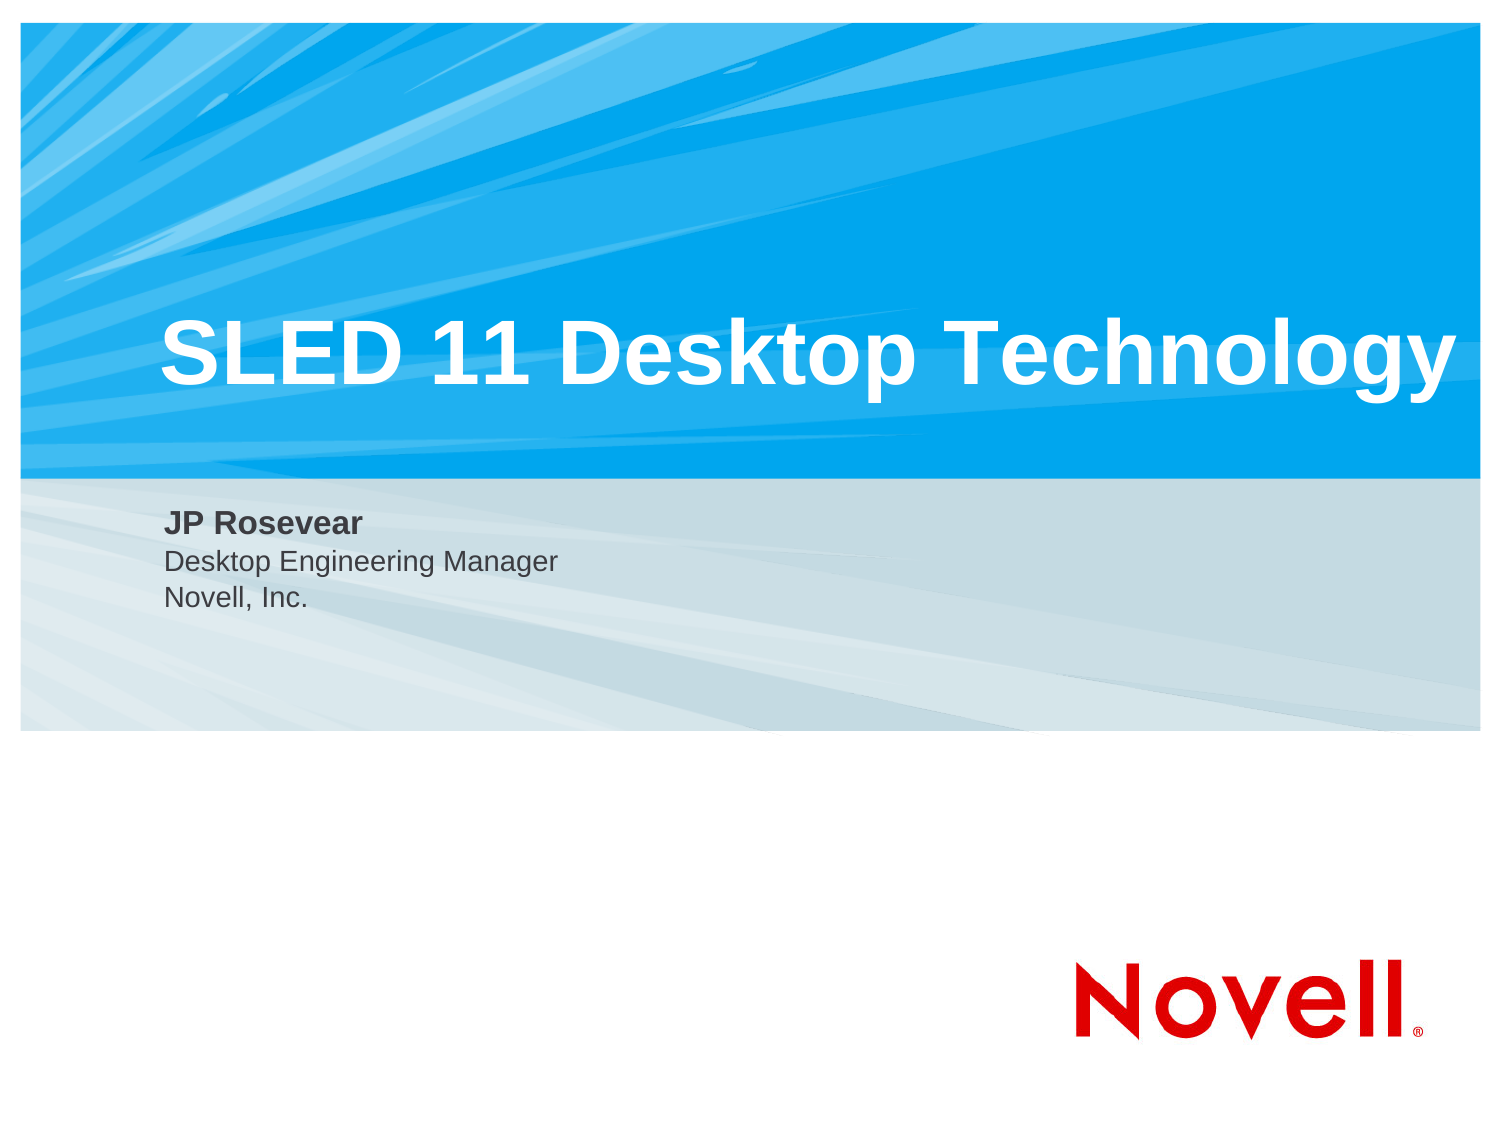

# SLED 11 Desktop Technology
JP Rosevear
Desktop Engineering Manager
Novell, Inc.